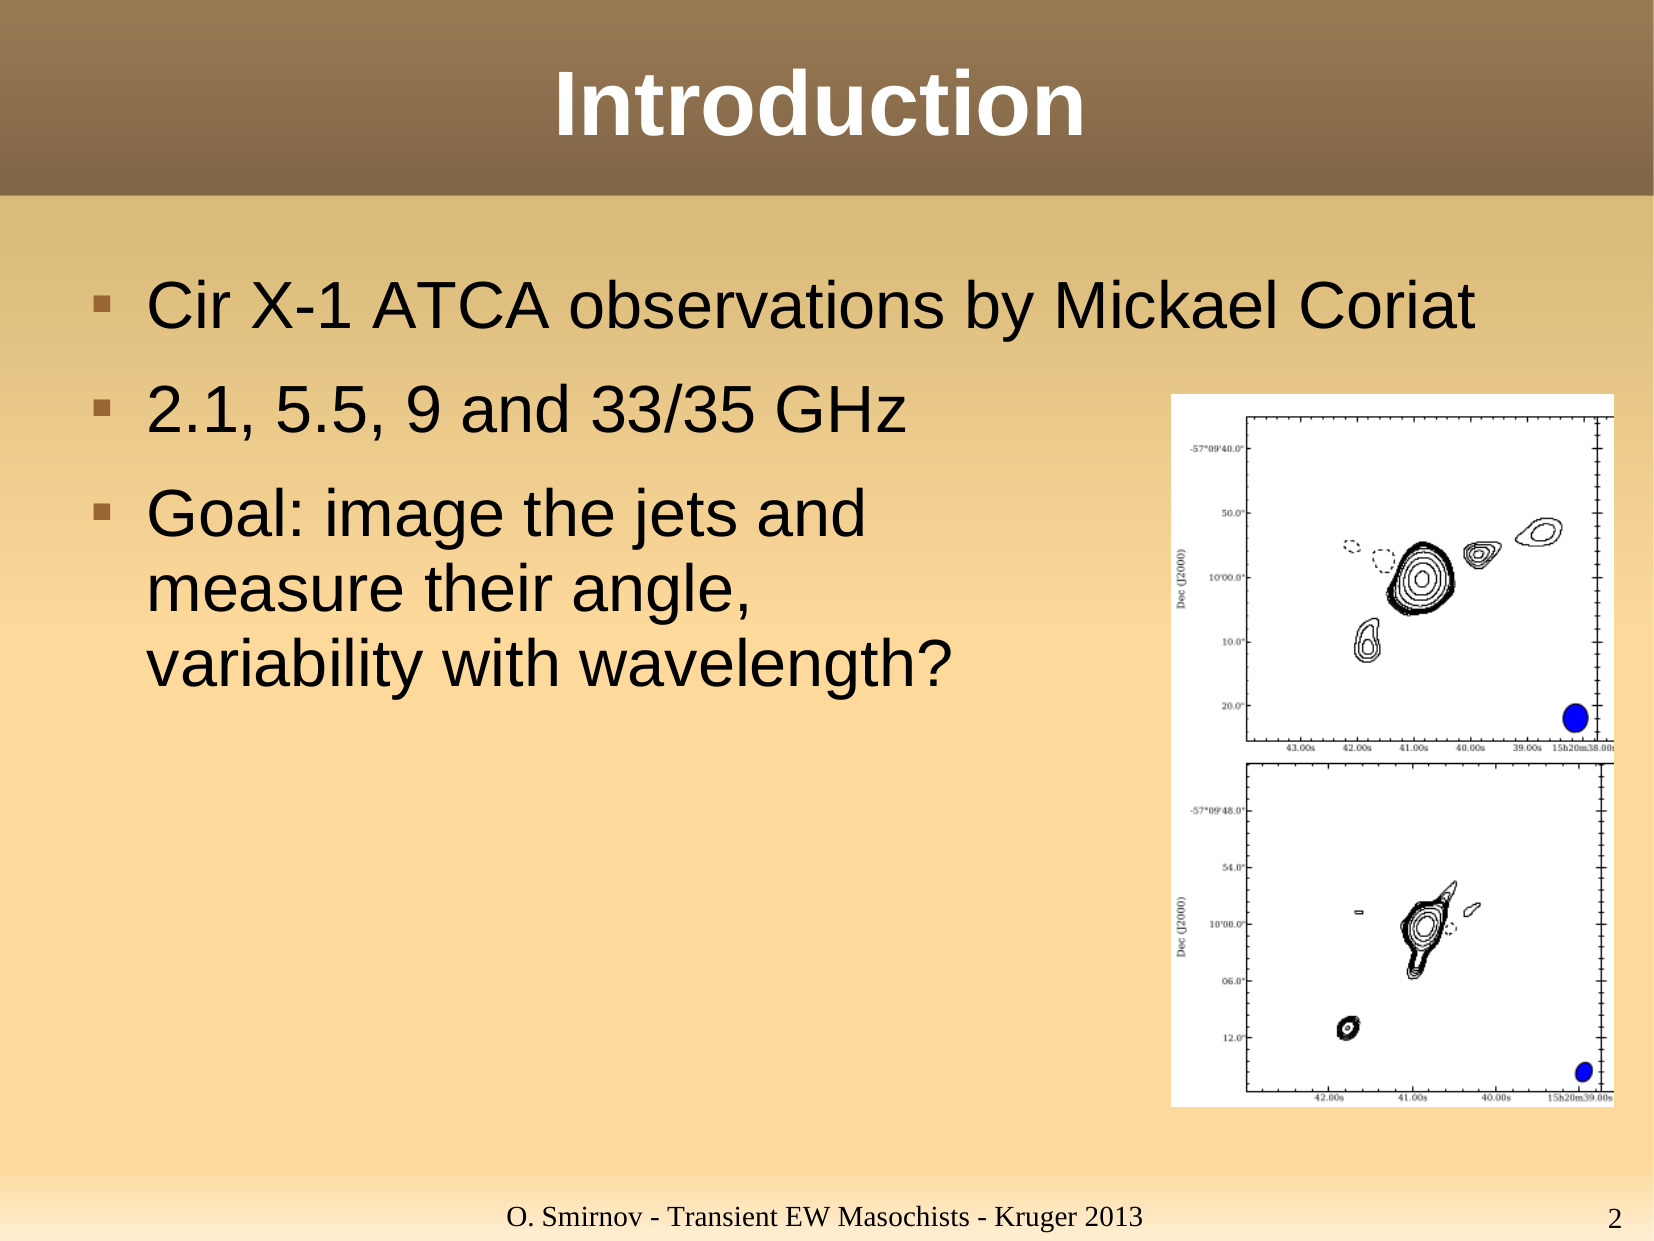

# Introduction
Cir X-1 ATCA observations by Mickael Coriat
2.1, 5.5, 9 and 33/35 GHz
Goal: image the jets and
measure their angle,
variability with wavelength?
O. Smirnov - Transient EW Masochists - Kruger 2013
2